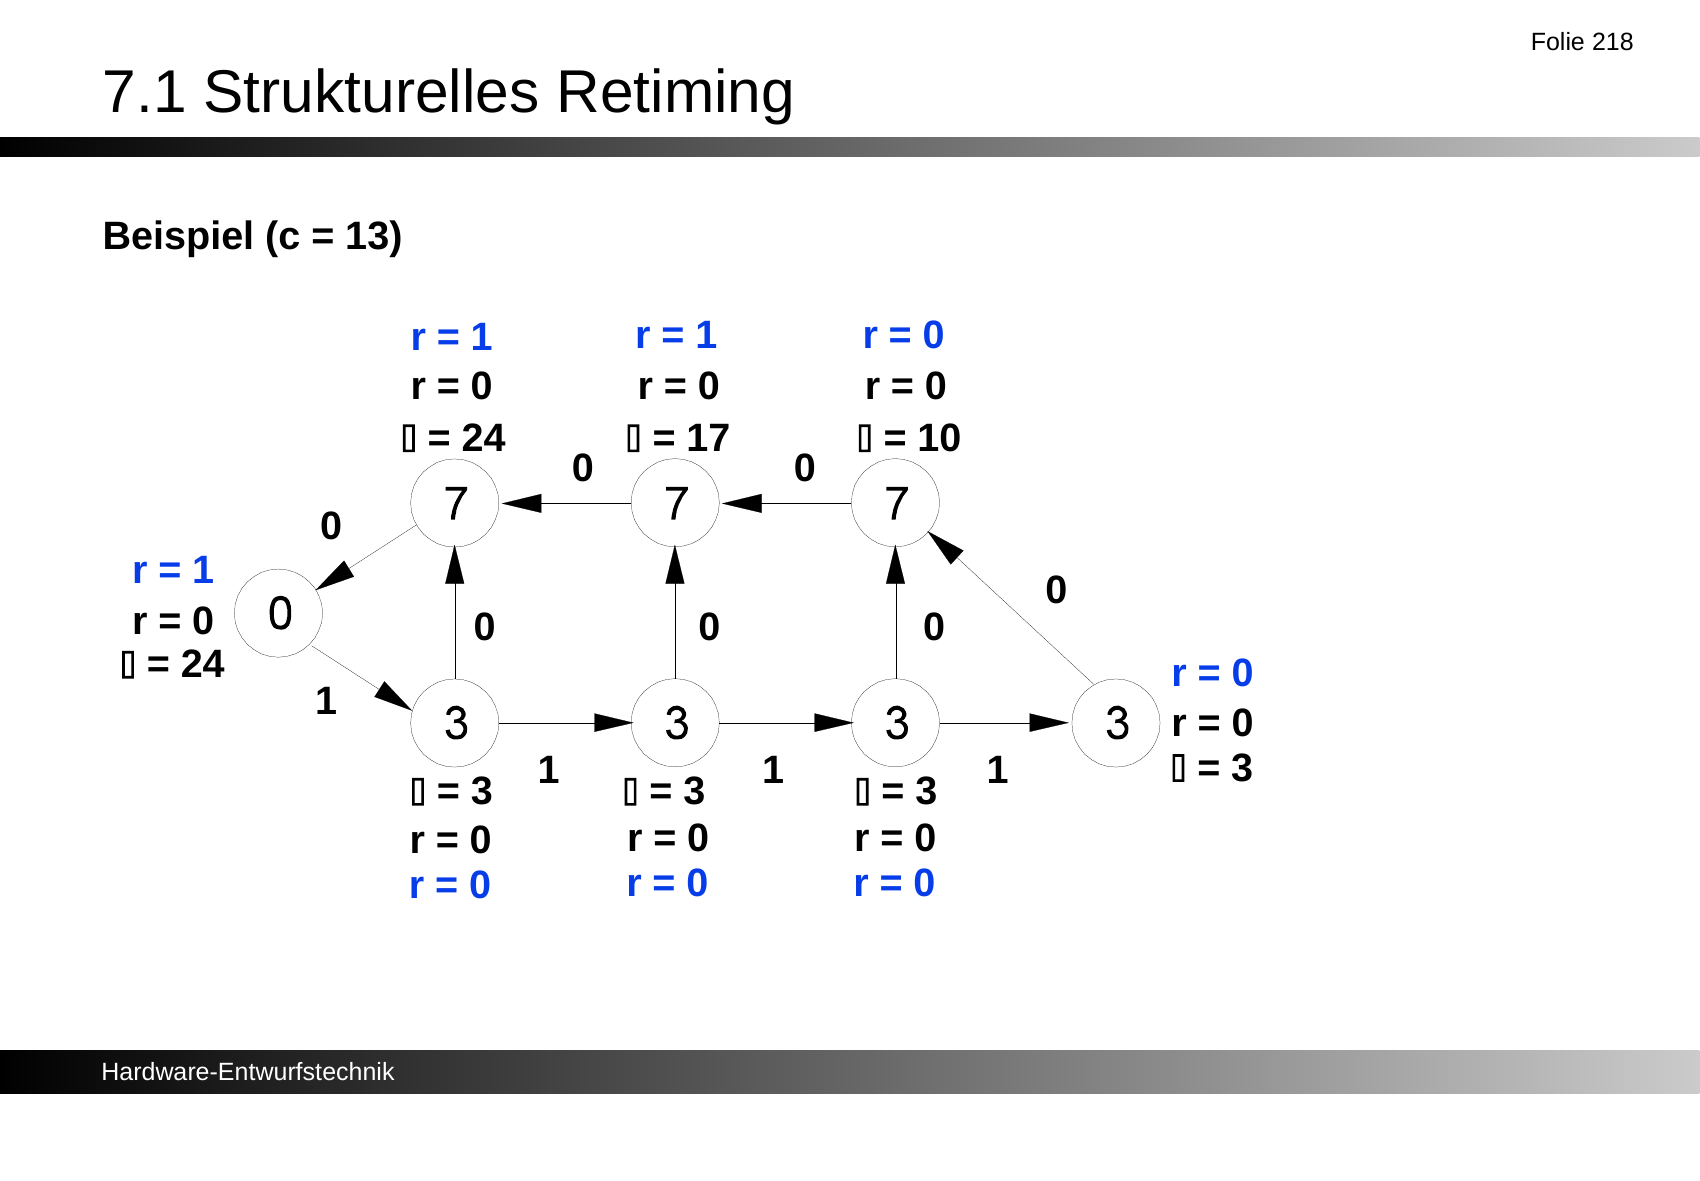

# 7.1 Strukturelles Retiming
Beispiel (c = 13)
r = 1
r = 0
r = 1
r = 0
r = 0
r = 0
 = 24
 = 17
 = 10
0
0
0
r = 1
0
r = 0
0
0
0
 = 24
r = 0
1
r = 0
 = 3
1
1
1
 = 3
 = 3
 = 3
r = 0
r = 0
r = 0
r = 0
r = 0
r = 0